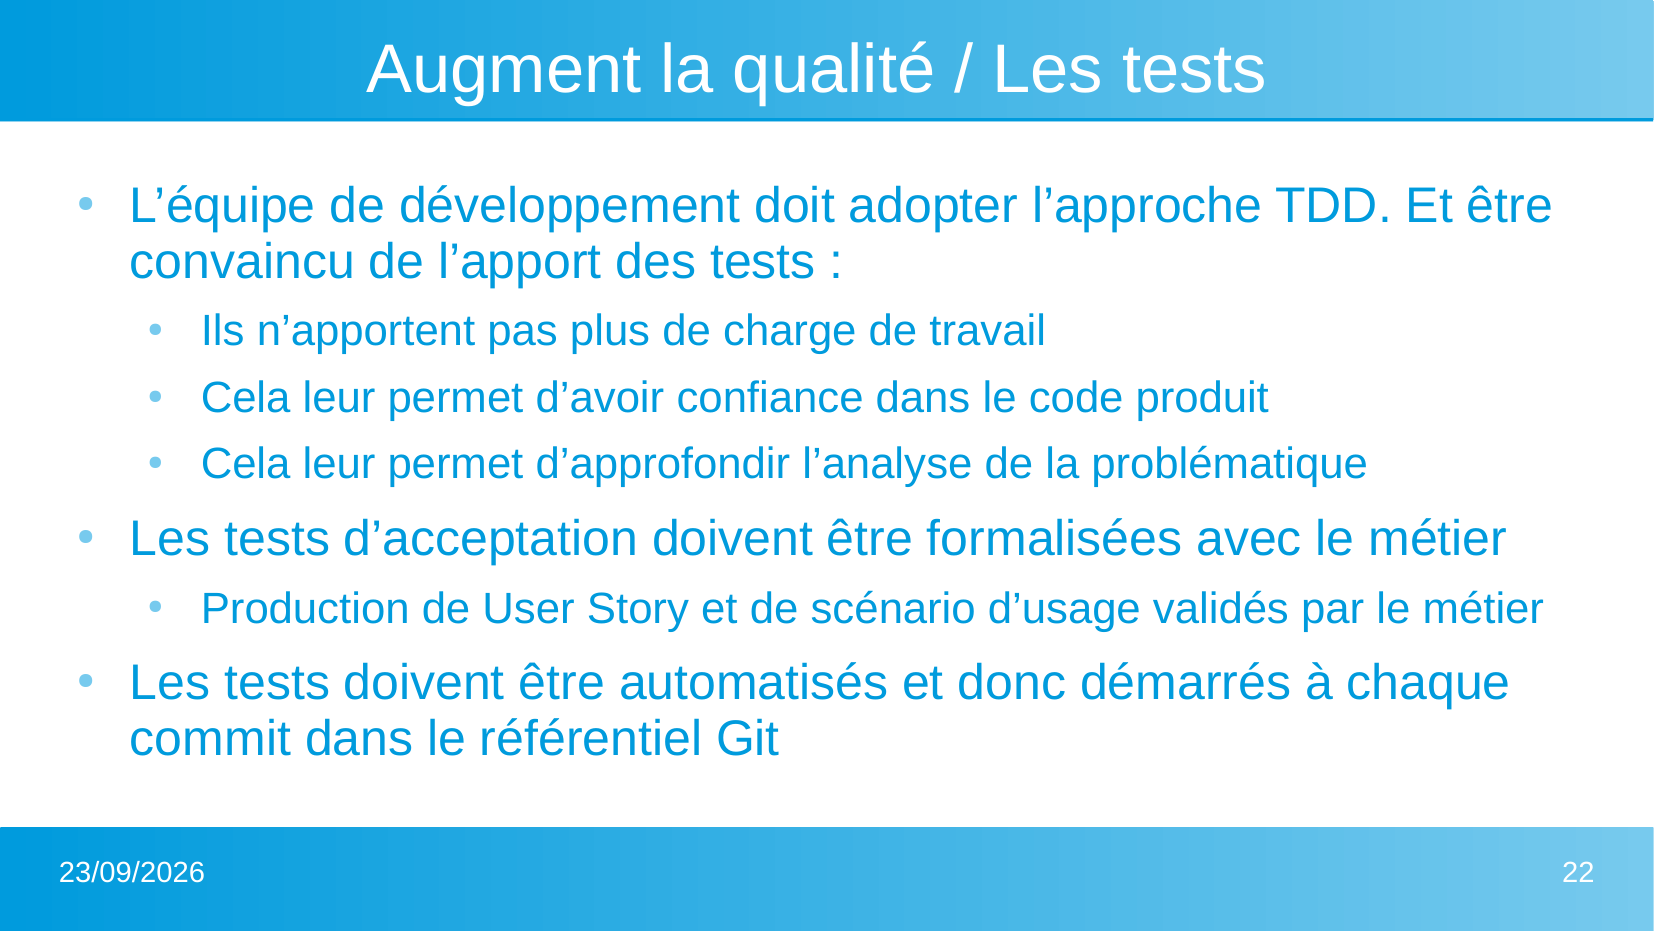

# Augment la qualité / Les tests
L’équipe de développement doit adopter l’approche TDD. Et être convaincu de l’apport des tests :
Ils n’apportent pas plus de charge de travail
Cela leur permet d’avoir confiance dans le code produit
Cela leur permet d’approfondir l’analyse de la problématique
Les tests d’acceptation doivent être formalisées avec le métier
Production de User Story et de scénario d’usage validés par le métier
Les tests doivent être automatisés et donc démarrés à chaque commit dans le référentiel Git
22